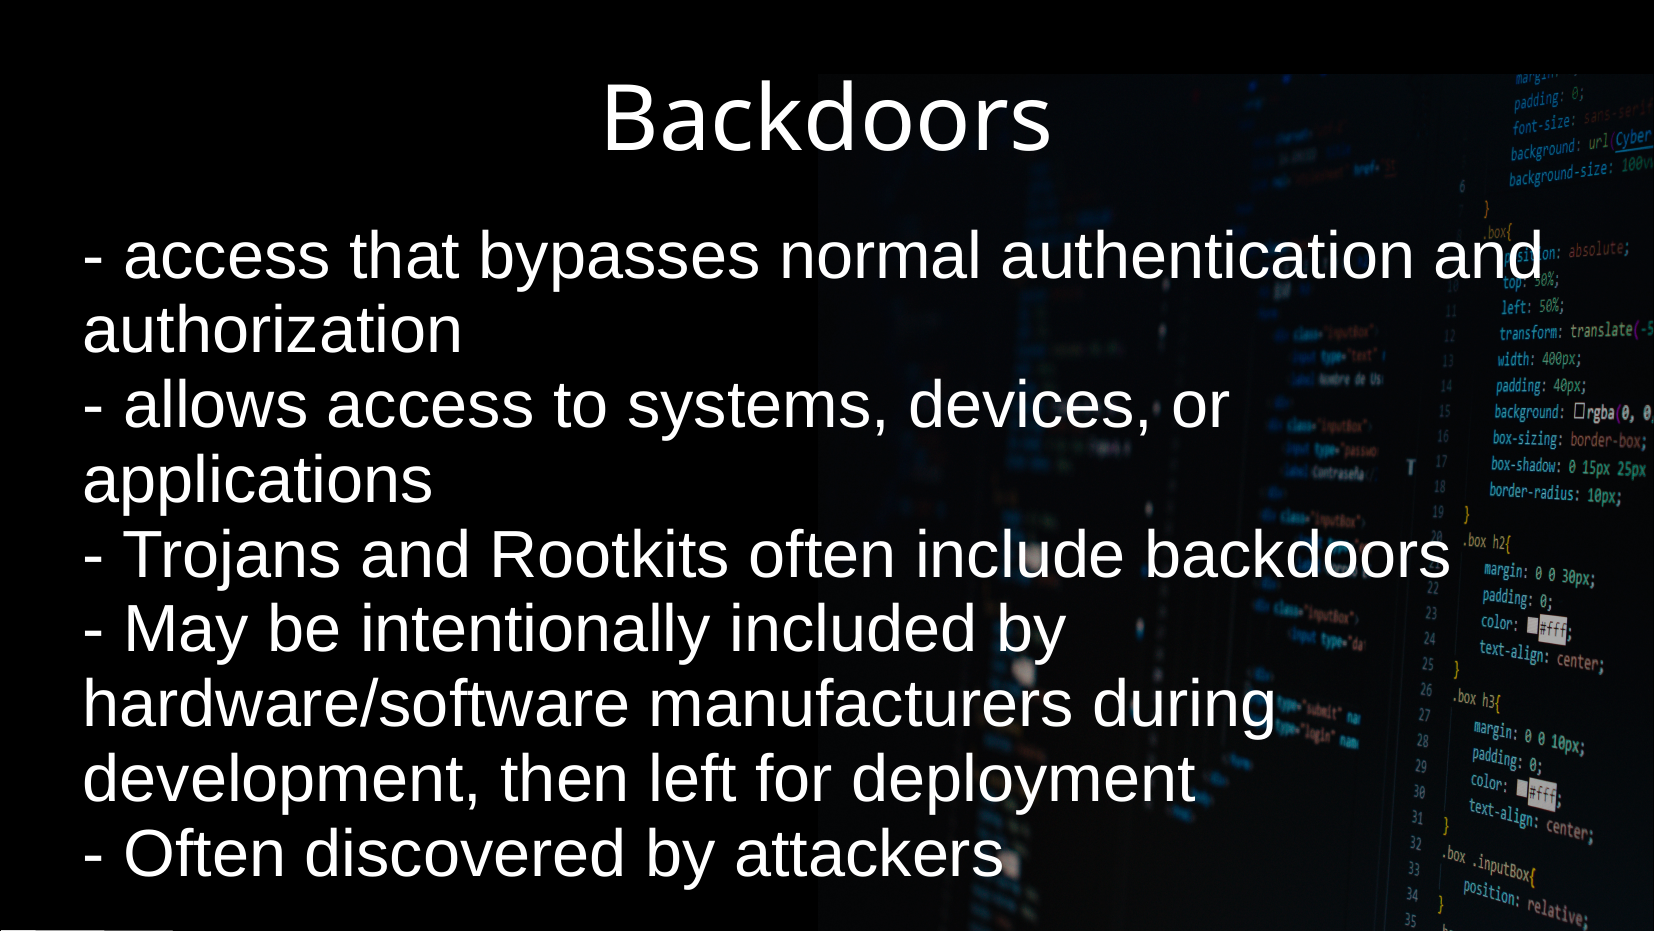

# Backdoors
- access that bypasses normal authentication and authorization
- allows access to systems, devices, or applications
- Trojans and Rootkits often include backdoors
- May be intentionally included by hardware/software manufacturers during development, then left for deployment
- Often discovered by attackers